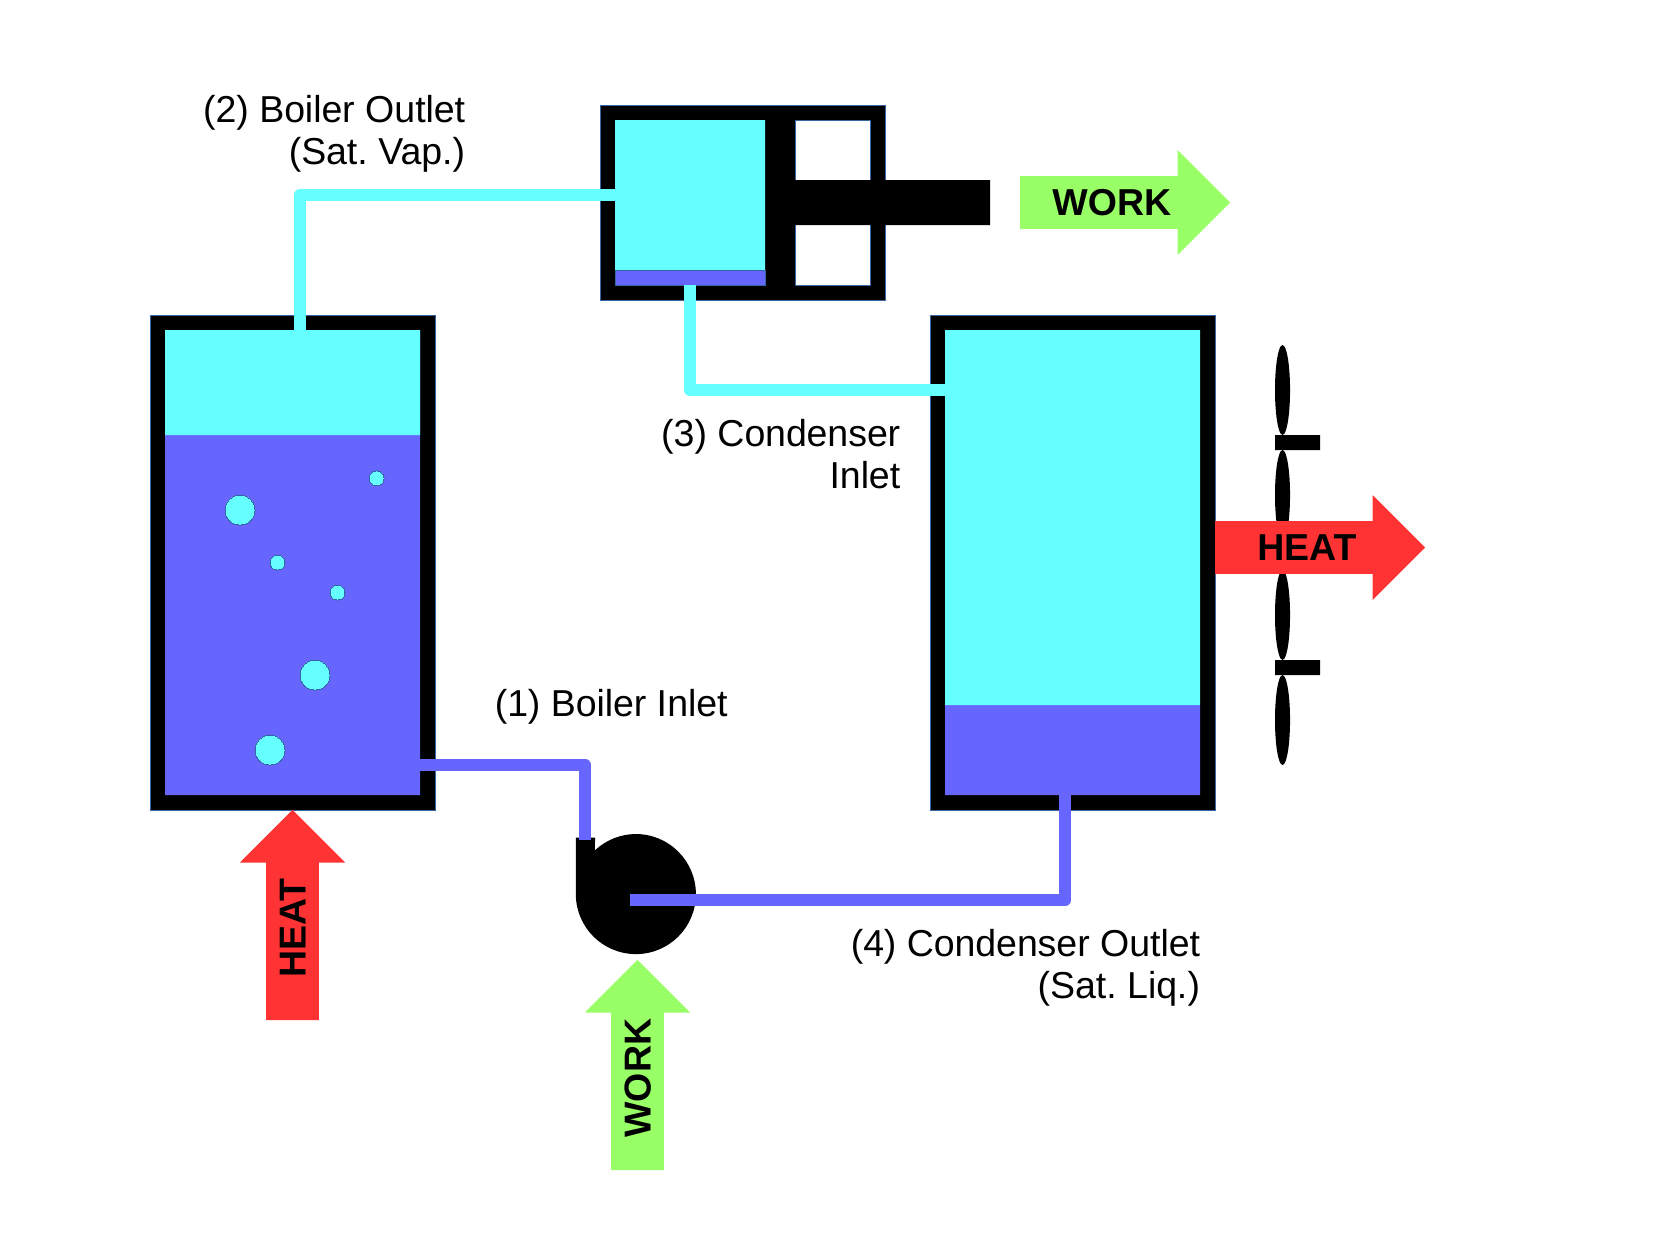

(2) Boiler Outlet
(Sat. Vap.)
WORK
(3) Condenser Inlet
HEAT
(1) Boiler Inlet
HEAT
(4) Condenser Outlet
(Sat. Liq.)
WORK